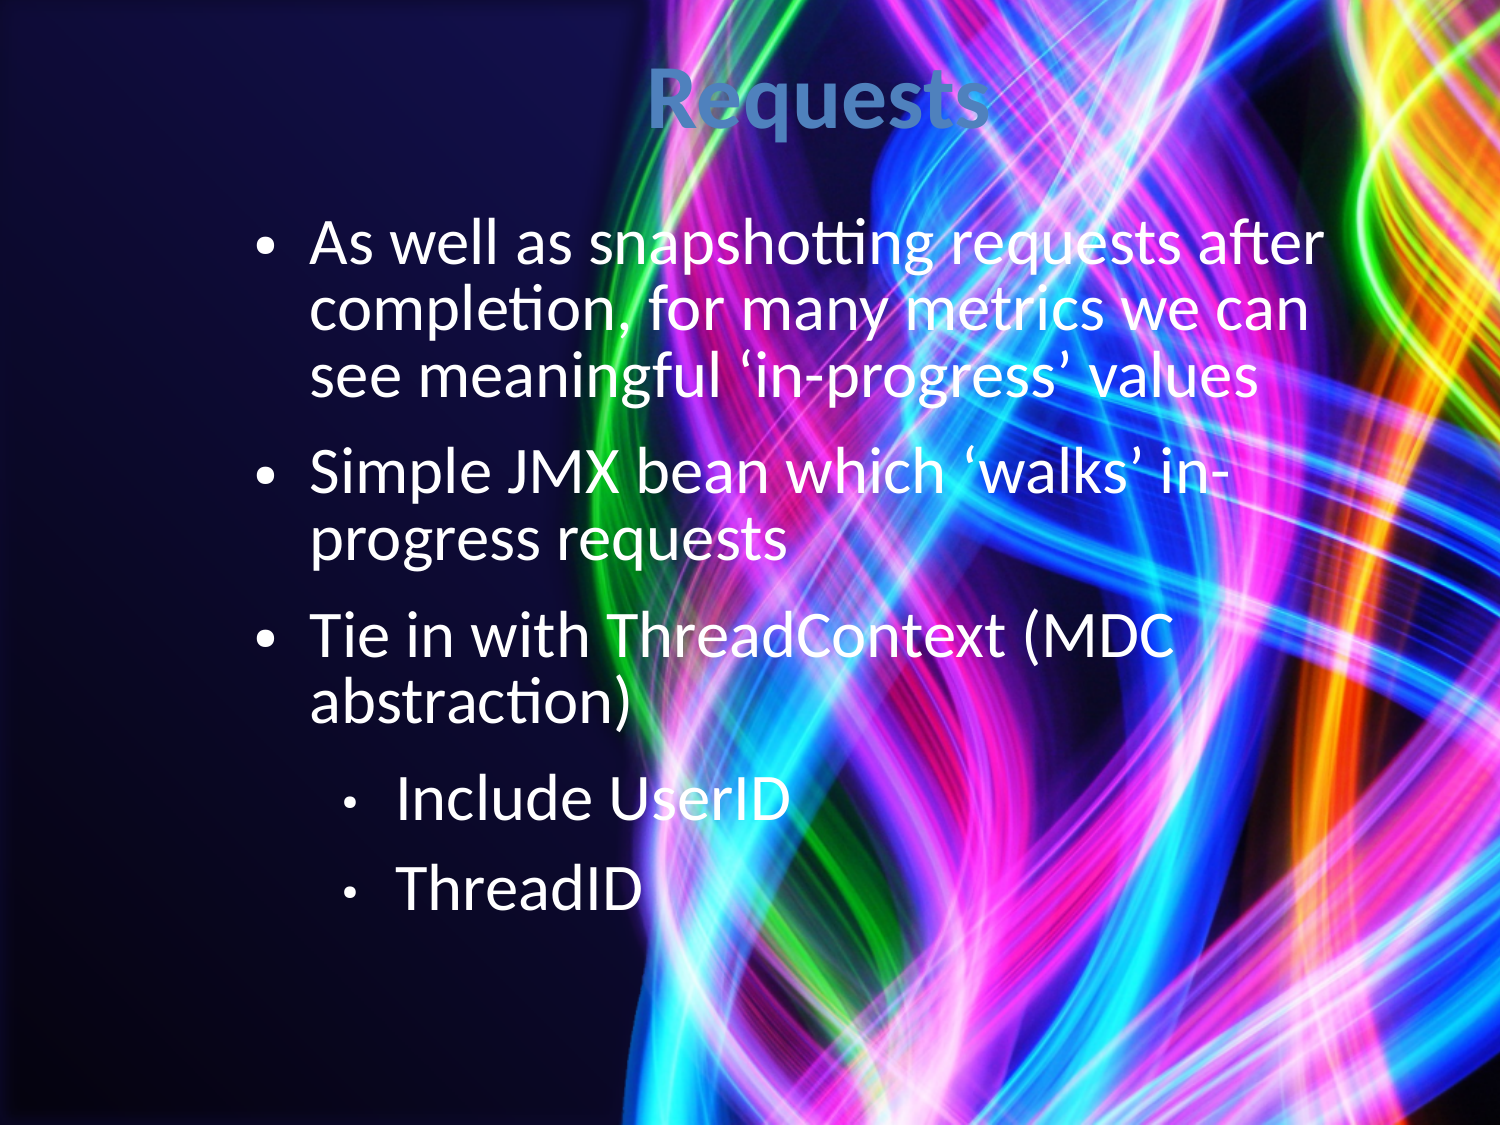

# Requests
As well as snapshotting requests after completion, for many metrics we can see meaningful ‘in-progress’ values
Simple JMX bean which ‘walks’ in-progress requests
Tie in with ThreadContext (MDC abstraction)
Include UserID
ThreadID